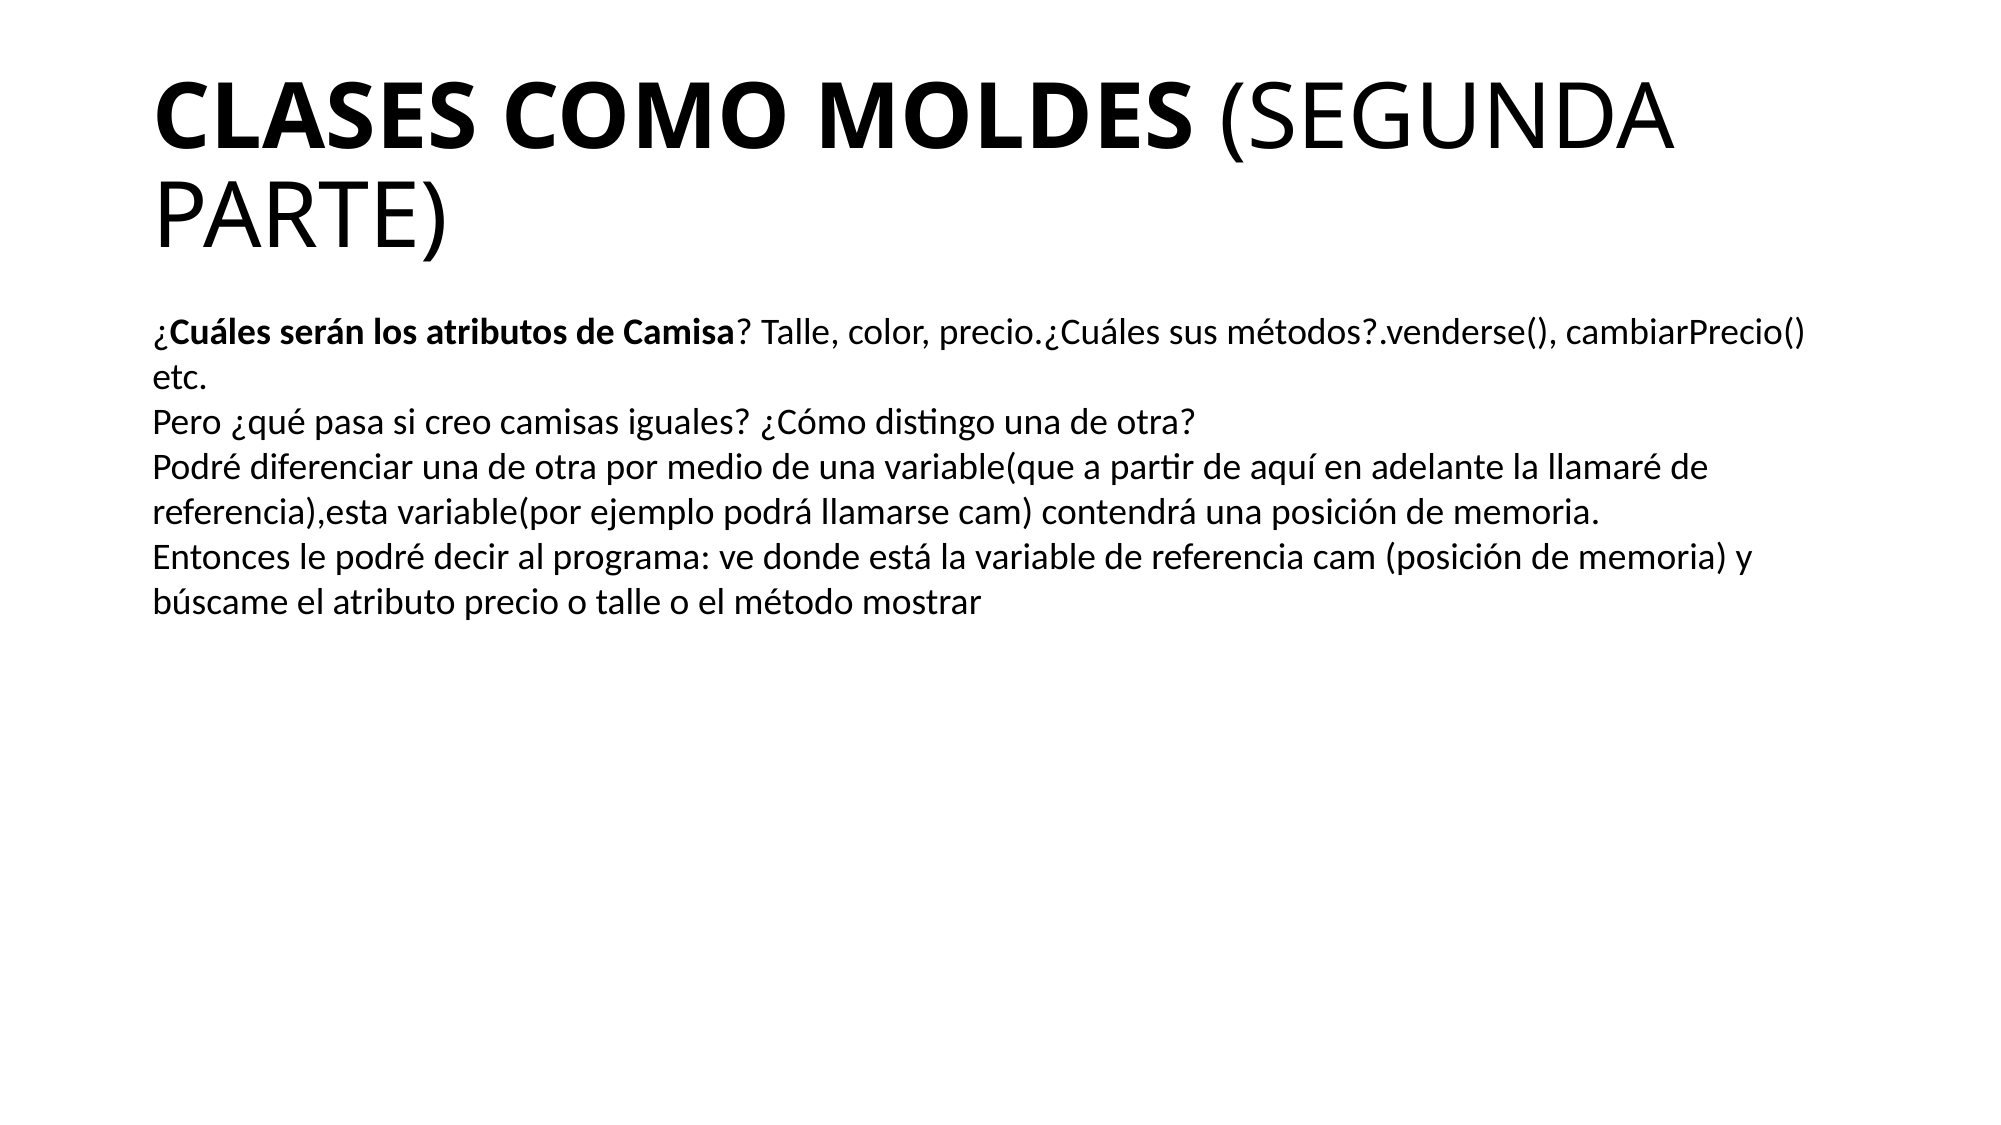

CLASES COMO MOLDES (SEGUNDA PARTE)
¿Cuáles serán los atributos de Camisa? Talle, color, precio.¿Cuáles sus métodos?.venderse(), cambiarPrecio() etc.
Pero ¿qué pasa si creo camisas iguales? ¿Cómo distingo una de otra?
Podré diferenciar una de otra por medio de una variable(que a partir de aquí en adelante la llamaré de referencia),esta variable(por ejemplo podrá llamarse cam) contendrá una posición de memoria.
Entonces le podré decir al programa: ve donde está la variable de referencia cam (posición de memoria) y búscame el atributo precio o talle o el método mostrar